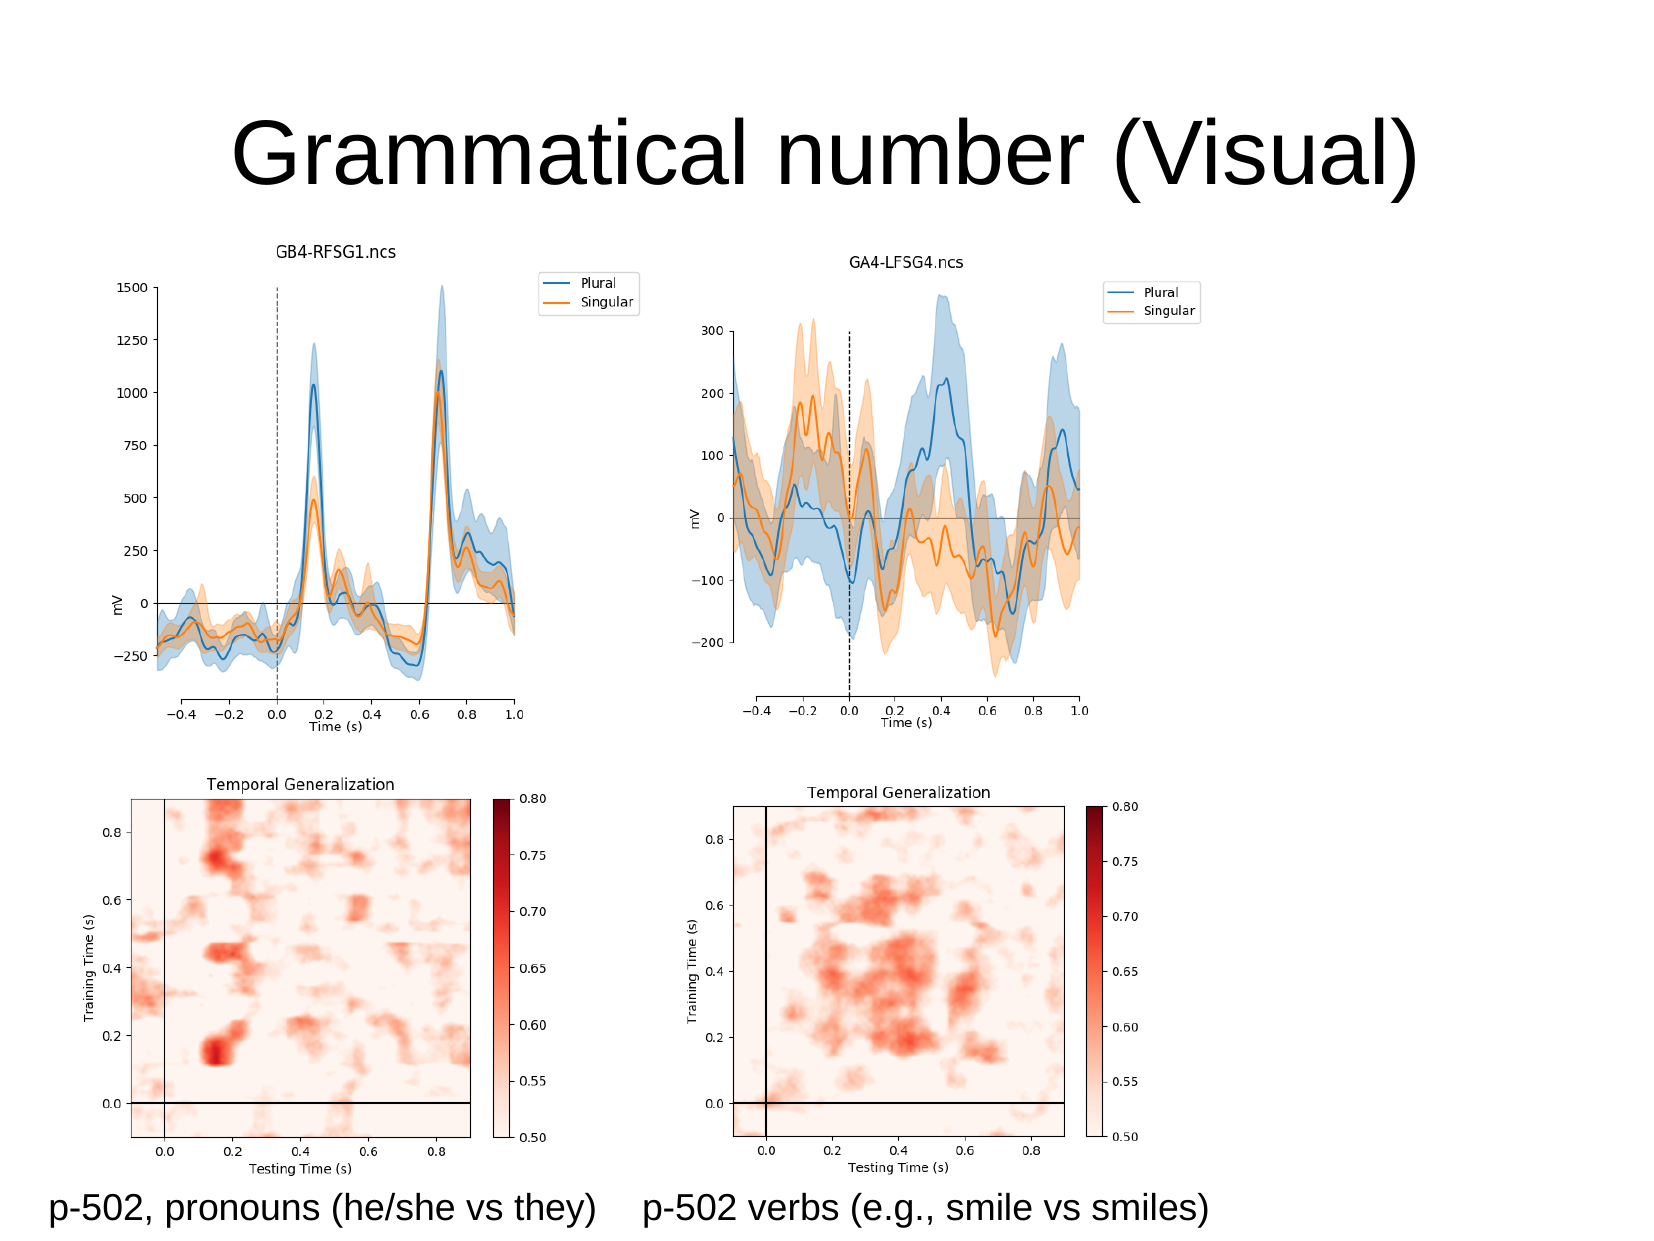

# Grammatical number (Visual)
p-502, pronouns (he/she vs they)
p-502 verbs (e.g., smile vs smiles)